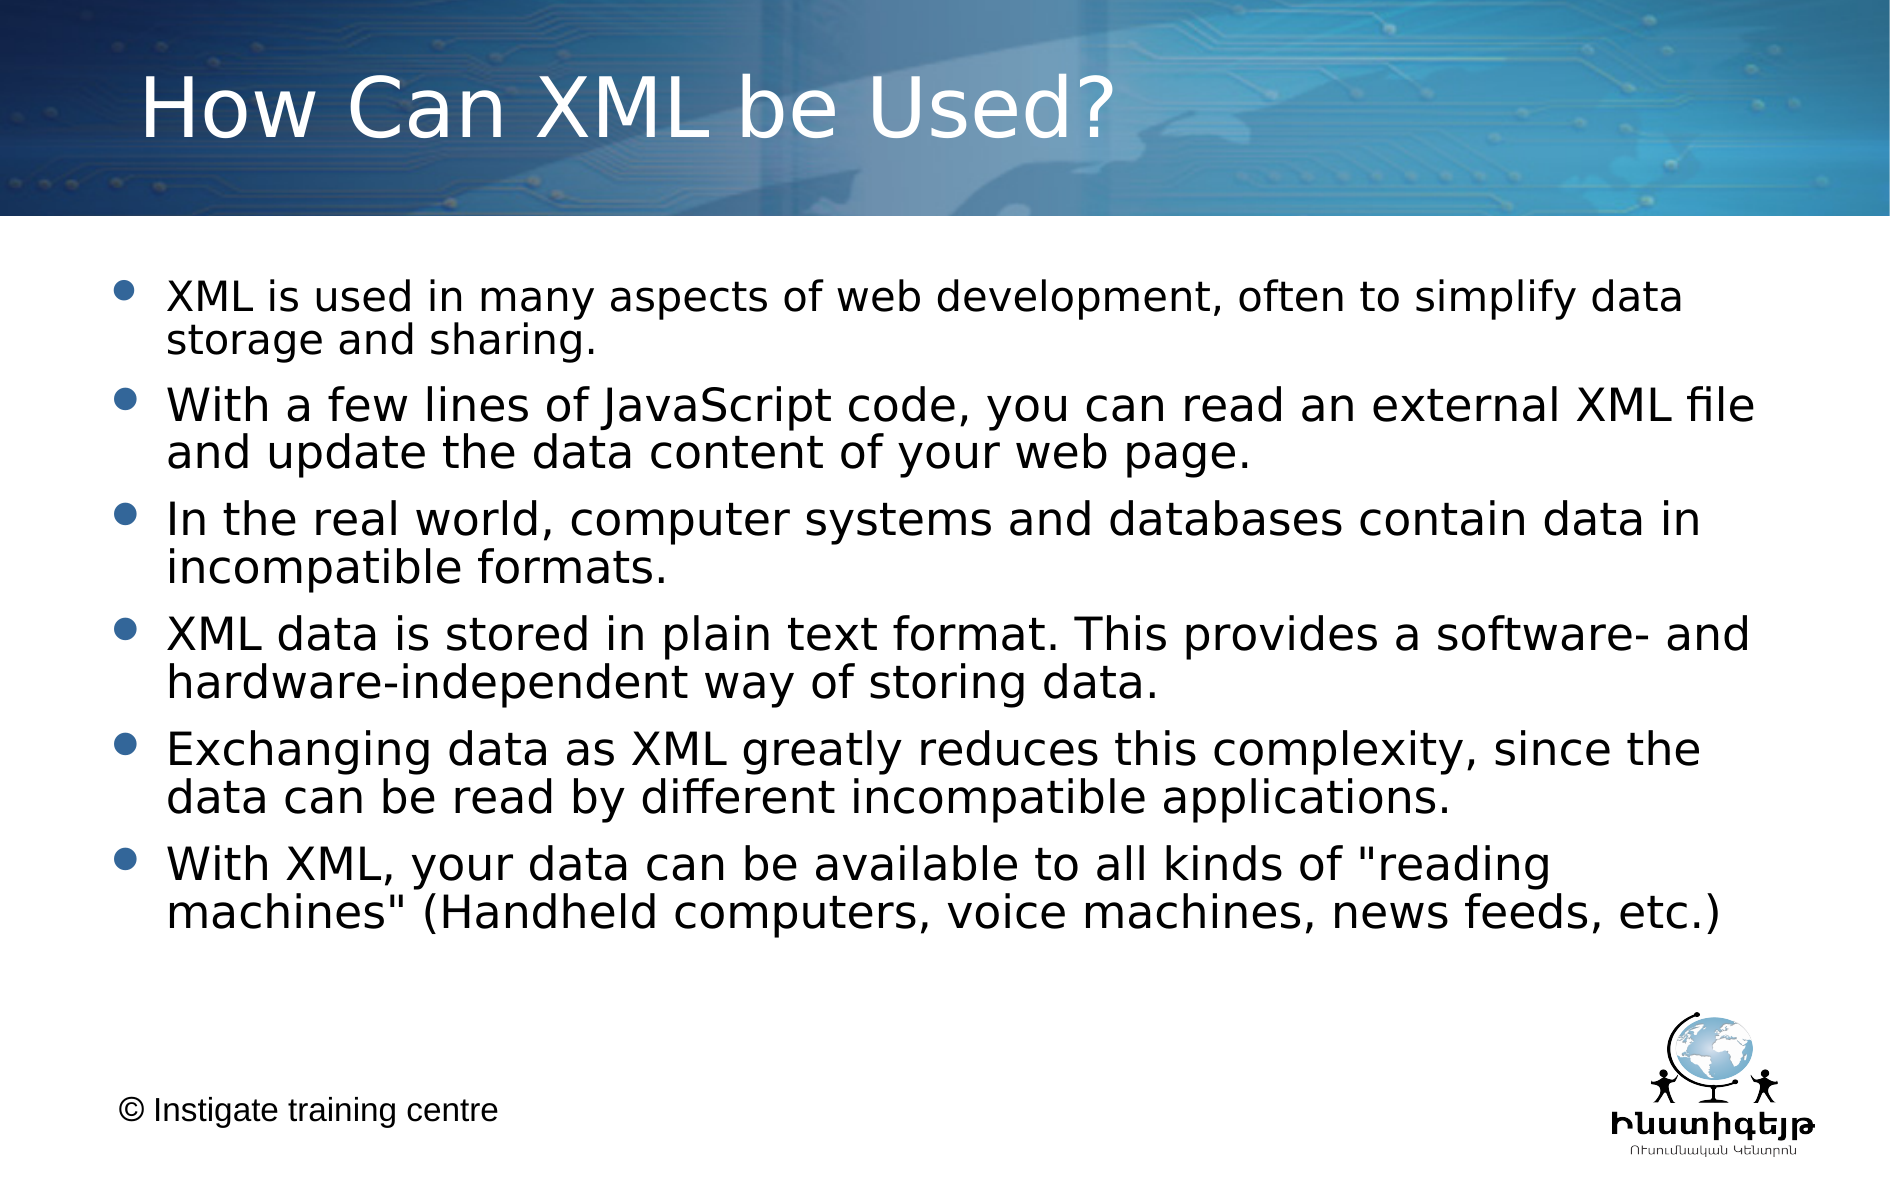

How Can XML be Used?
# XML is used in many aspects of web development, often to simplify data storage and sharing.
With a few lines of JavaScript code, you can read an external XML file and update the data content of your web page.
In the real world, computer systems and databases contain data in incompatible formats.
XML data is stored in plain text format. This provides a software- and hardware-independent way of storing data.
Exchanging data as XML greatly reduces this complexity, since the data can be read by different incompatible applications.
With XML, your data can be available to all kinds of "reading machines" (Handheld computers, voice machines, news feeds, etc.)